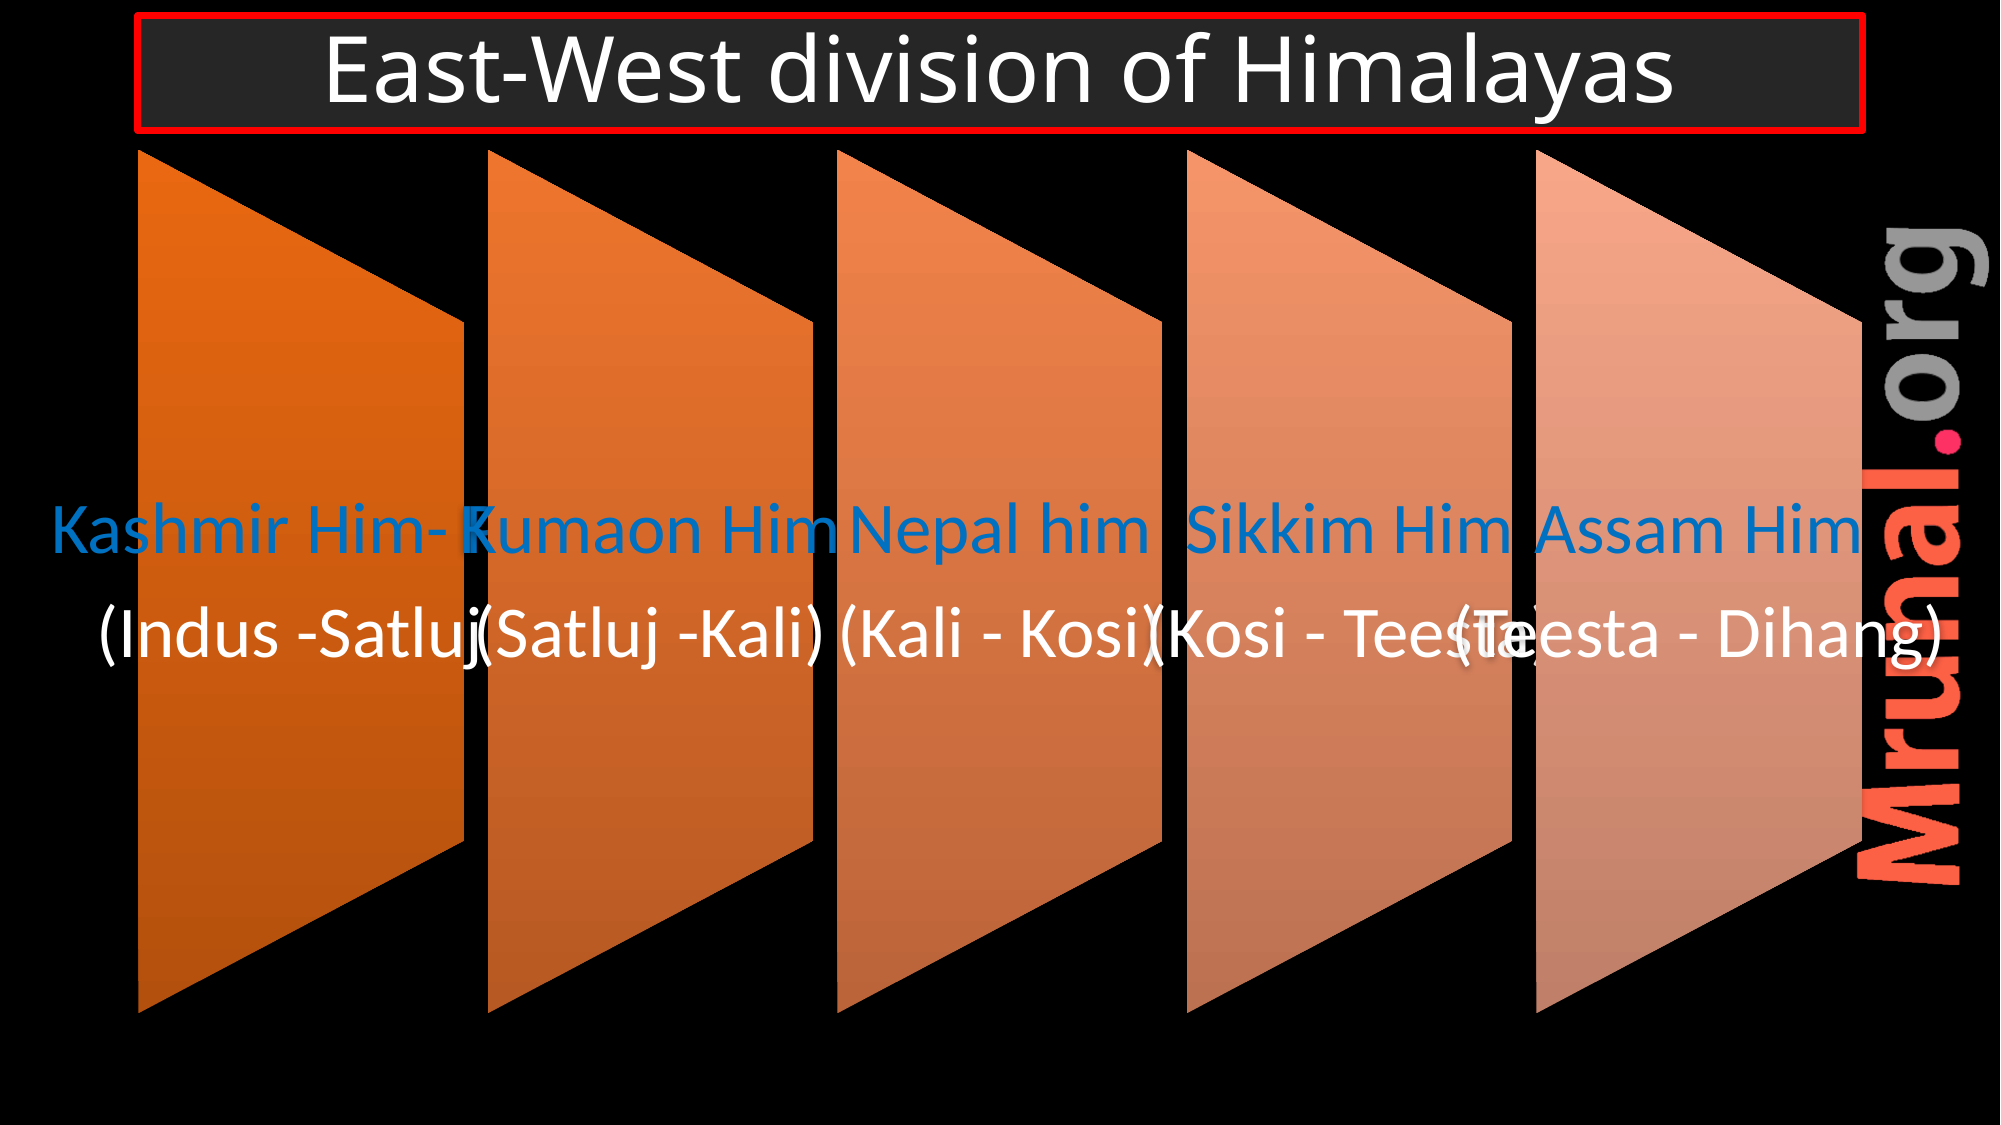

# East-West division of Himalayas
Kashmir Him- PN
(Indus -Satluj)
Kumaon Him
(Satluj -Kali)
Nepal him
(Kali - Kosi)
Sikkim Him
(Kosi - Teesta)
Assam Him
(Teesta - Dihang)